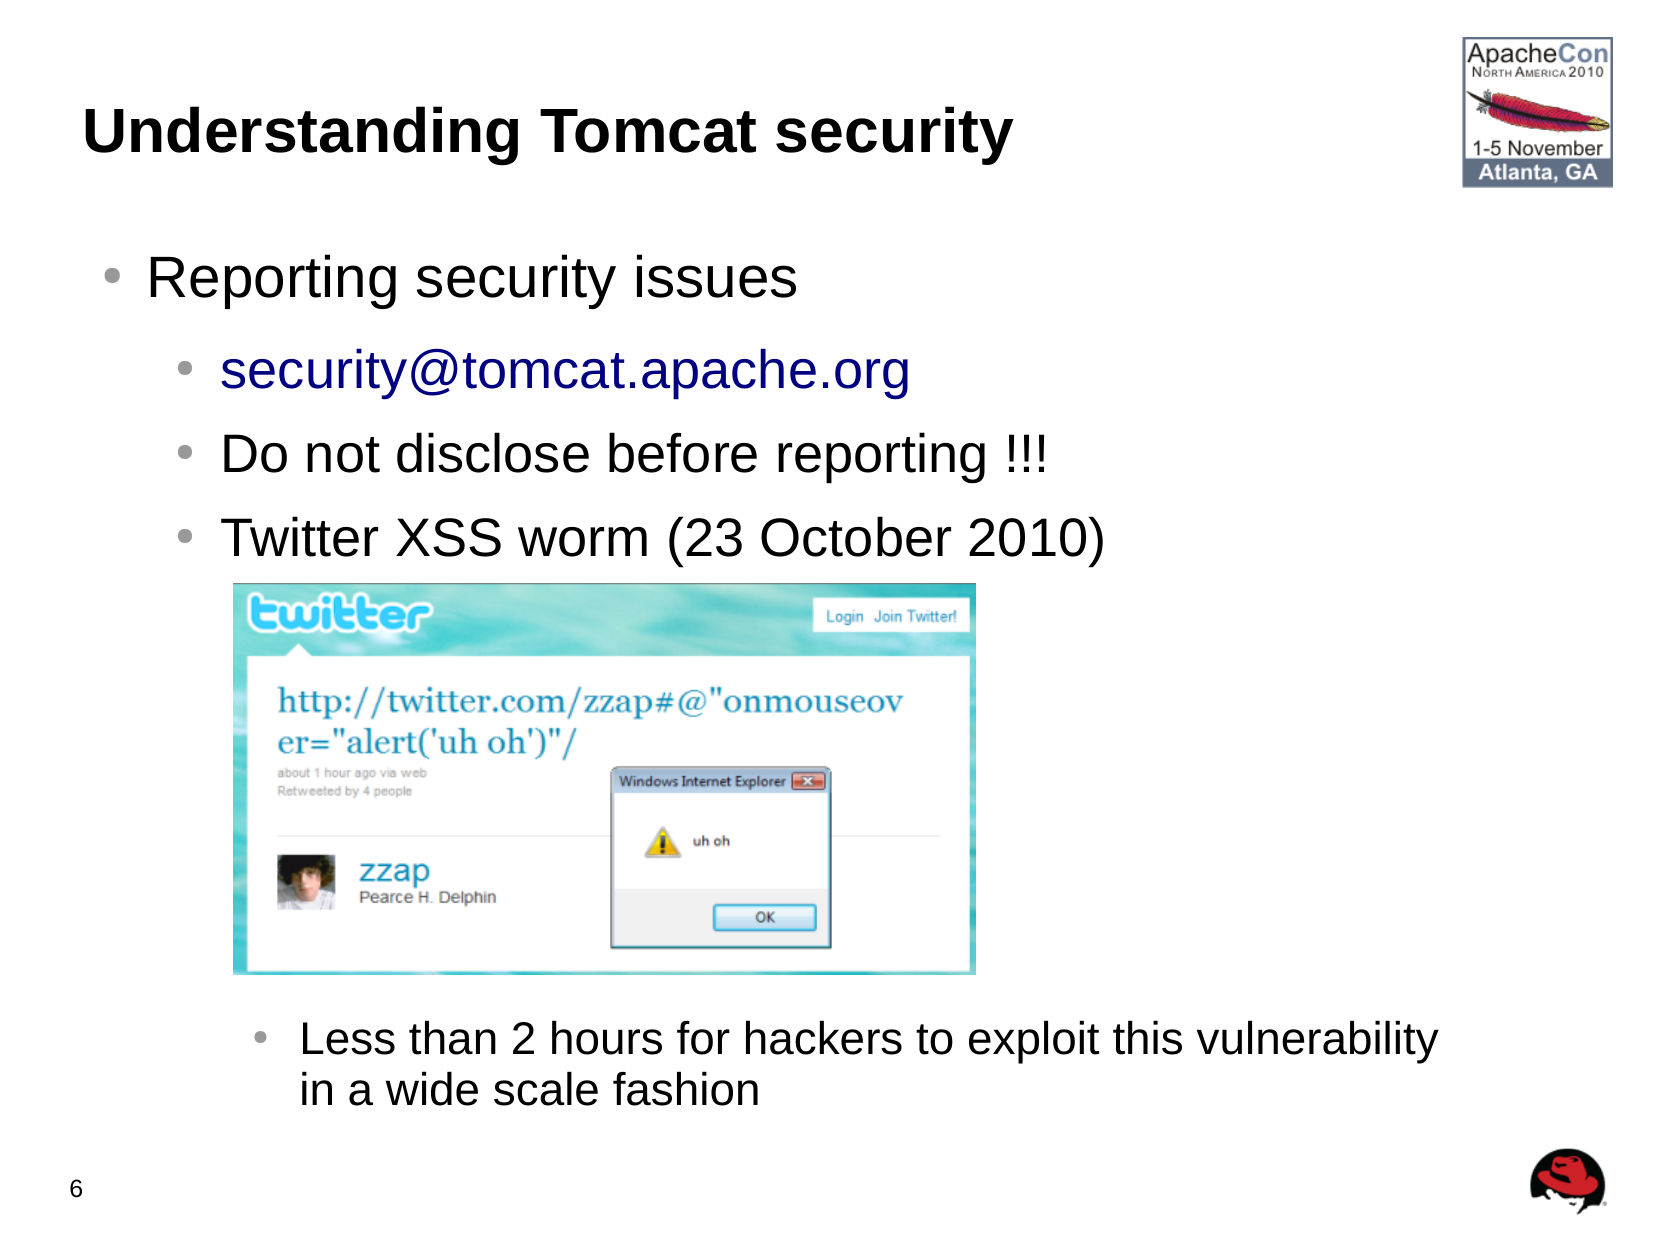

# Understanding Tomcat security
Reporting security issues
security@tomcat.apache.org
Do not disclose before reporting !!!
Twitter XSS worm (23 October 2010)
Less than 2 hours for hackers to exploit this vulnerability
in a wide scale fashion